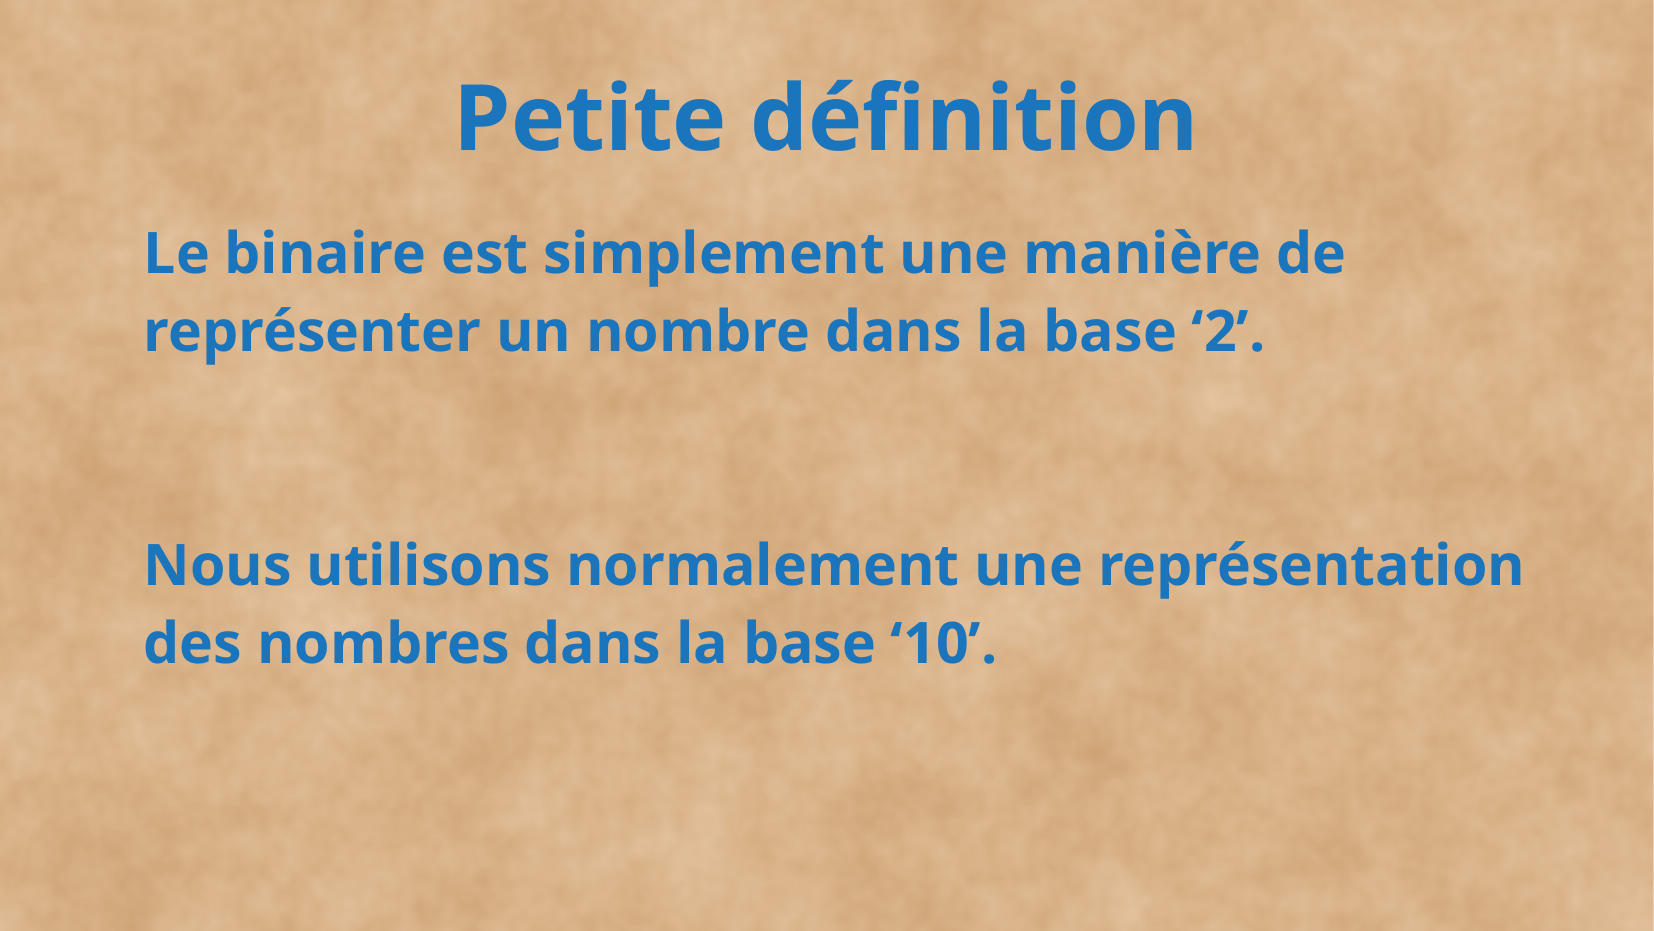

# Petite définition
Le binaire est simplement une manière de représenter un nombre dans la base ‘2’.
Nous utilisons normalement une représentation des nombres dans la base ‘10’.